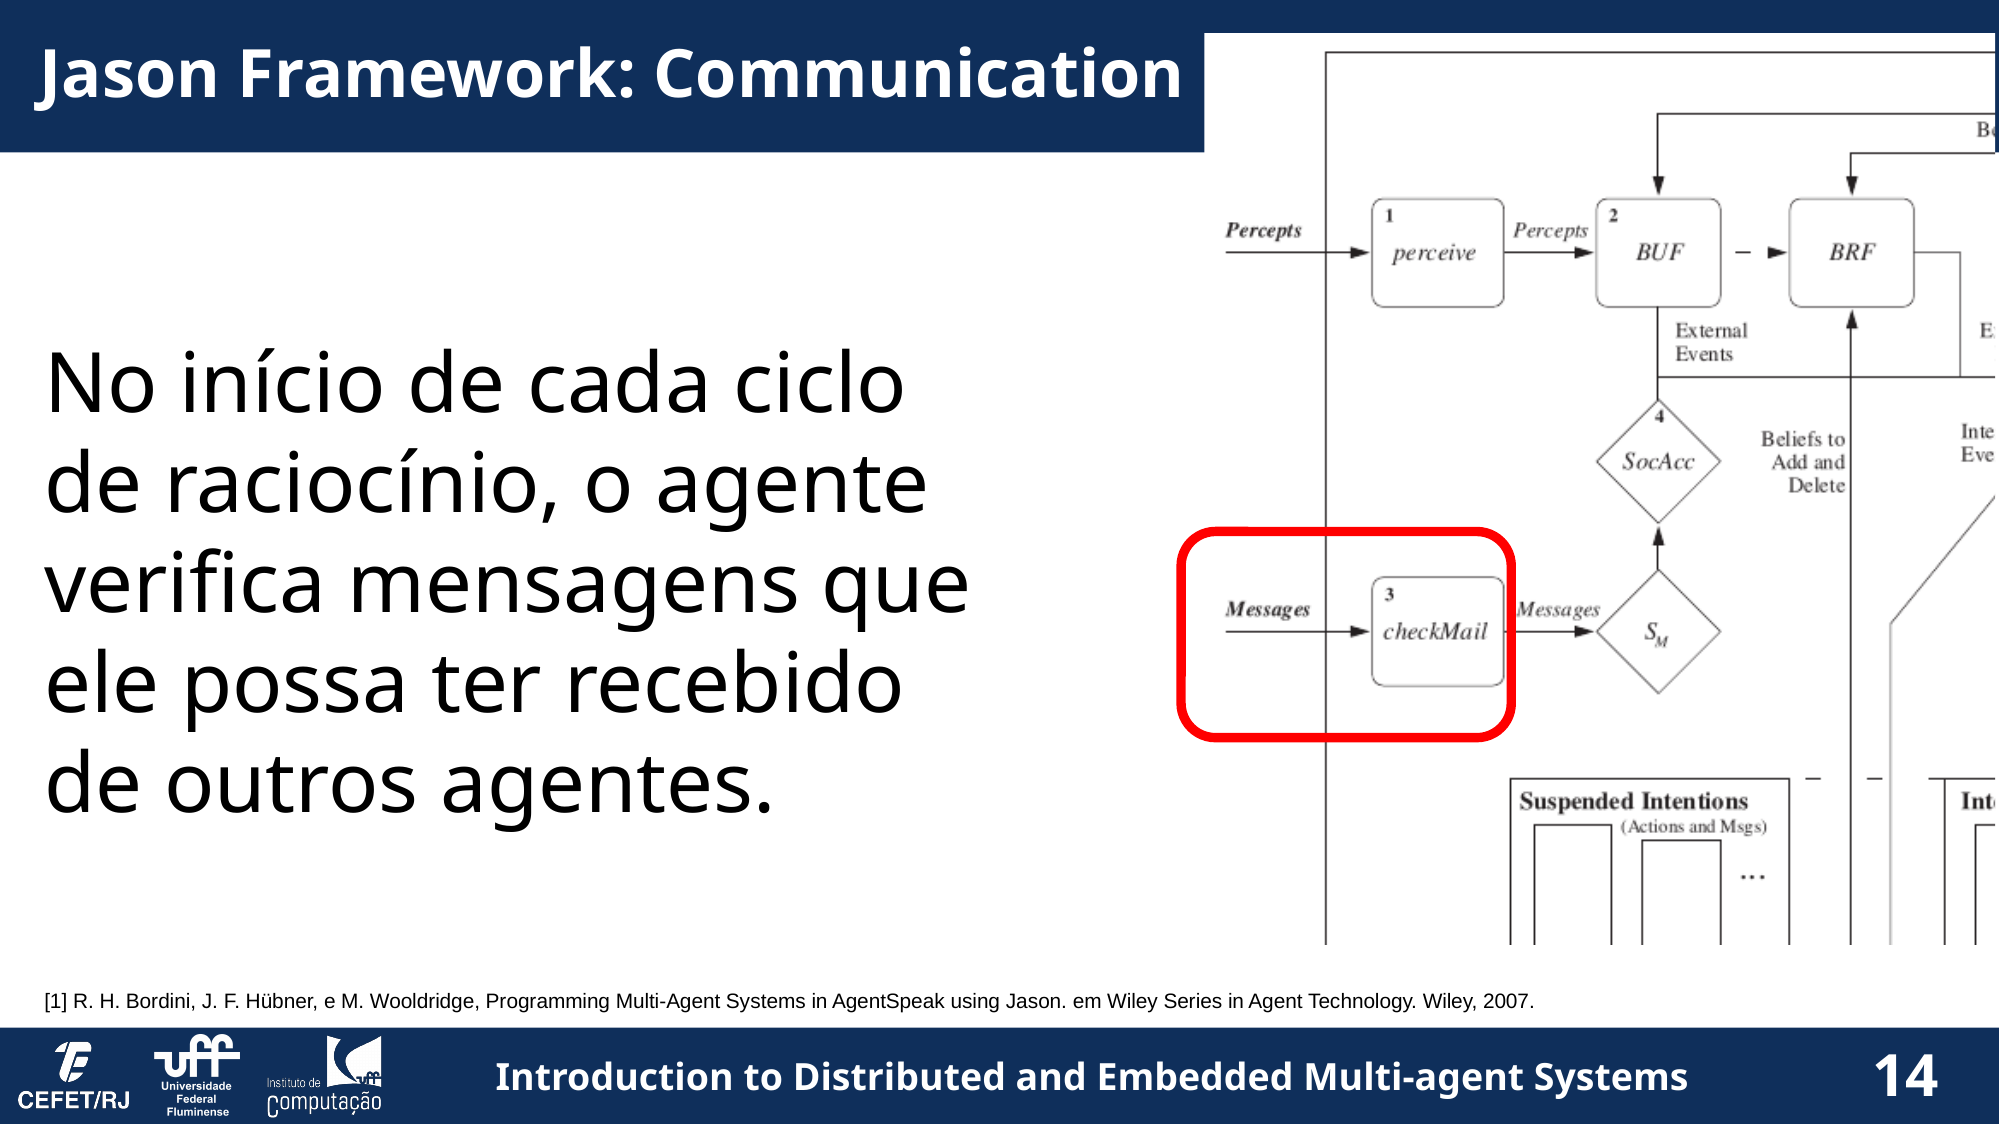

Jason Framework: Communication
No início de cada ciclo de raciocínio, o agente verifica mensagens que ele possa ter recebido de outros agentes.
[1] R. H. Bordini, J. F. Hübner, e M. Wooldridge, Programming Multi-Agent Systems in AgentSpeak using Jason. em Wiley Series in Agent Technology. Wiley, 2007.